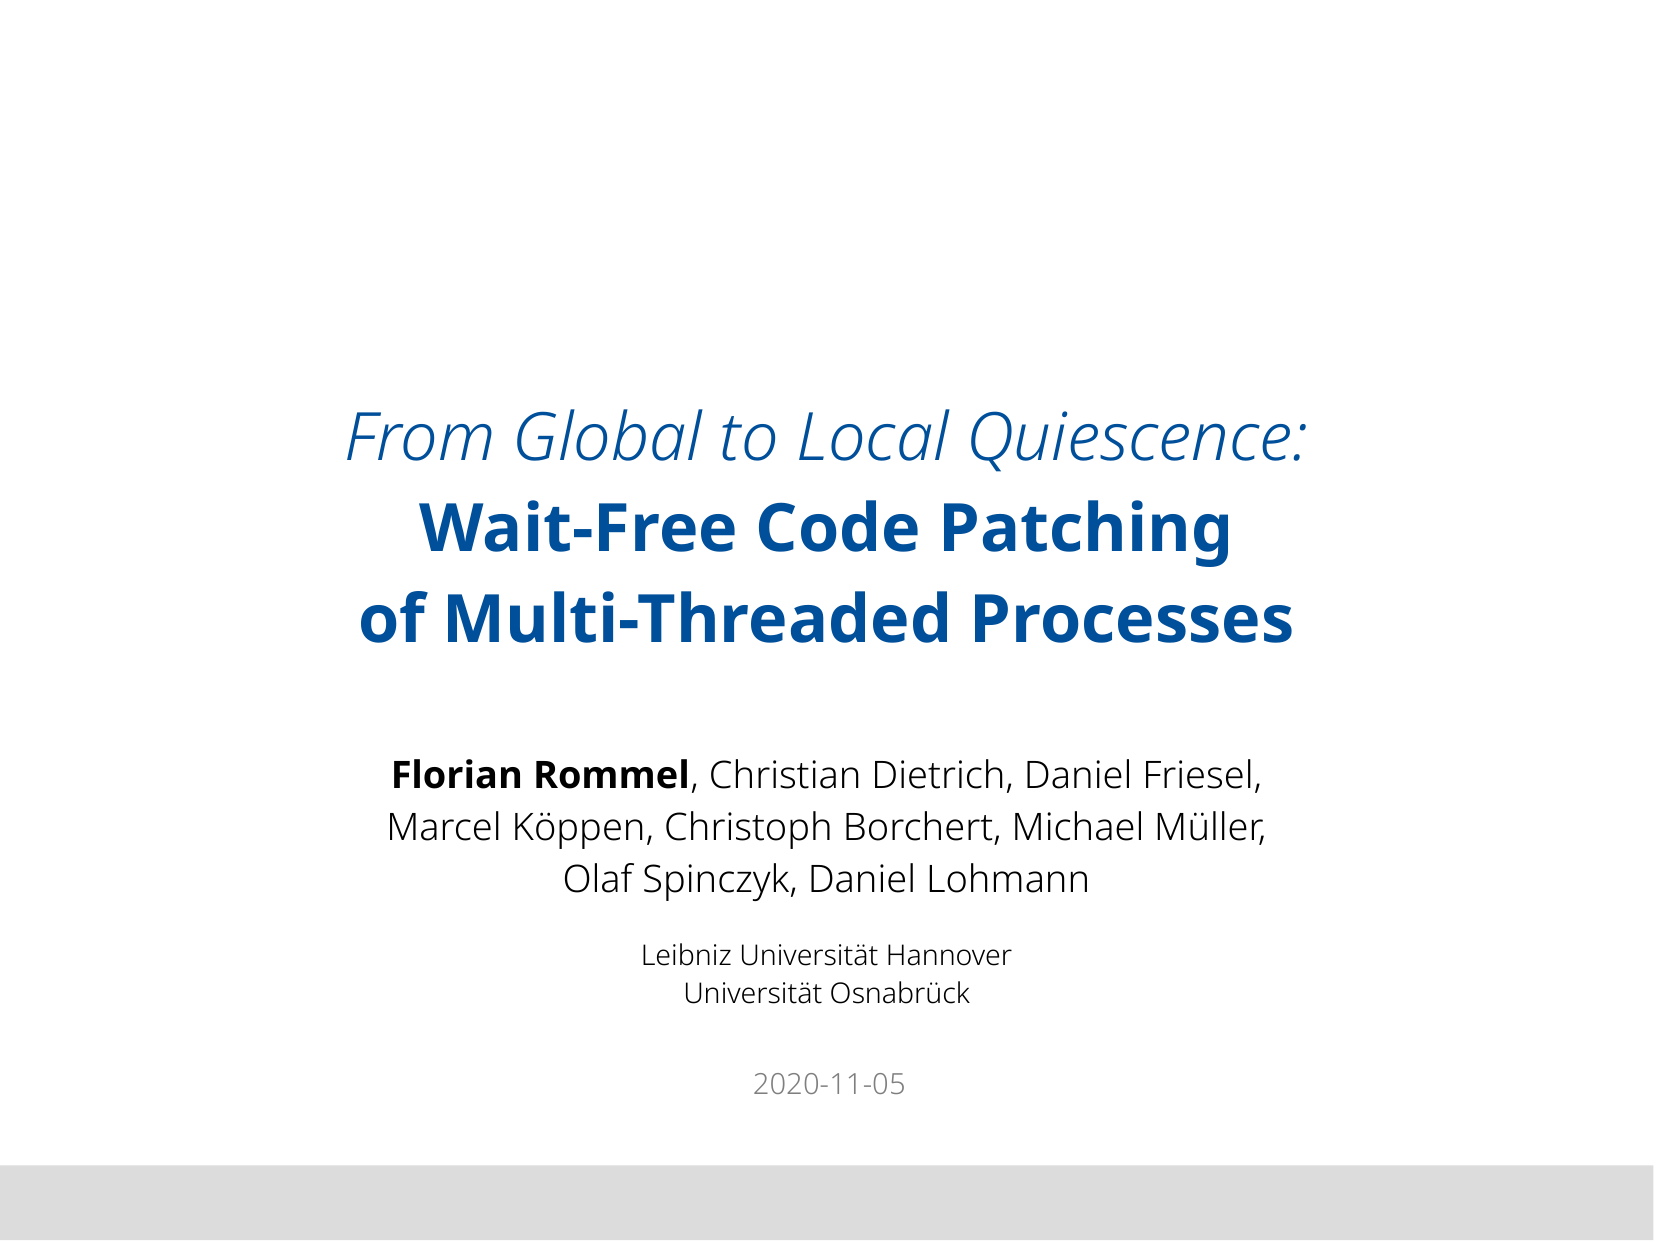

# From Global to Local Quiescence: Wait-Free Code Patching of Multi-Threaded Processes
Florian Rommel, Christian Dietrich, Daniel Friesel,
Marcel Köppen, Christoph Borchert, Michael Müller,
Olaf Spinczyk, Daniel Lohmann
Leibniz Universität Hannover
Universität Osnabrück
2020-11-05